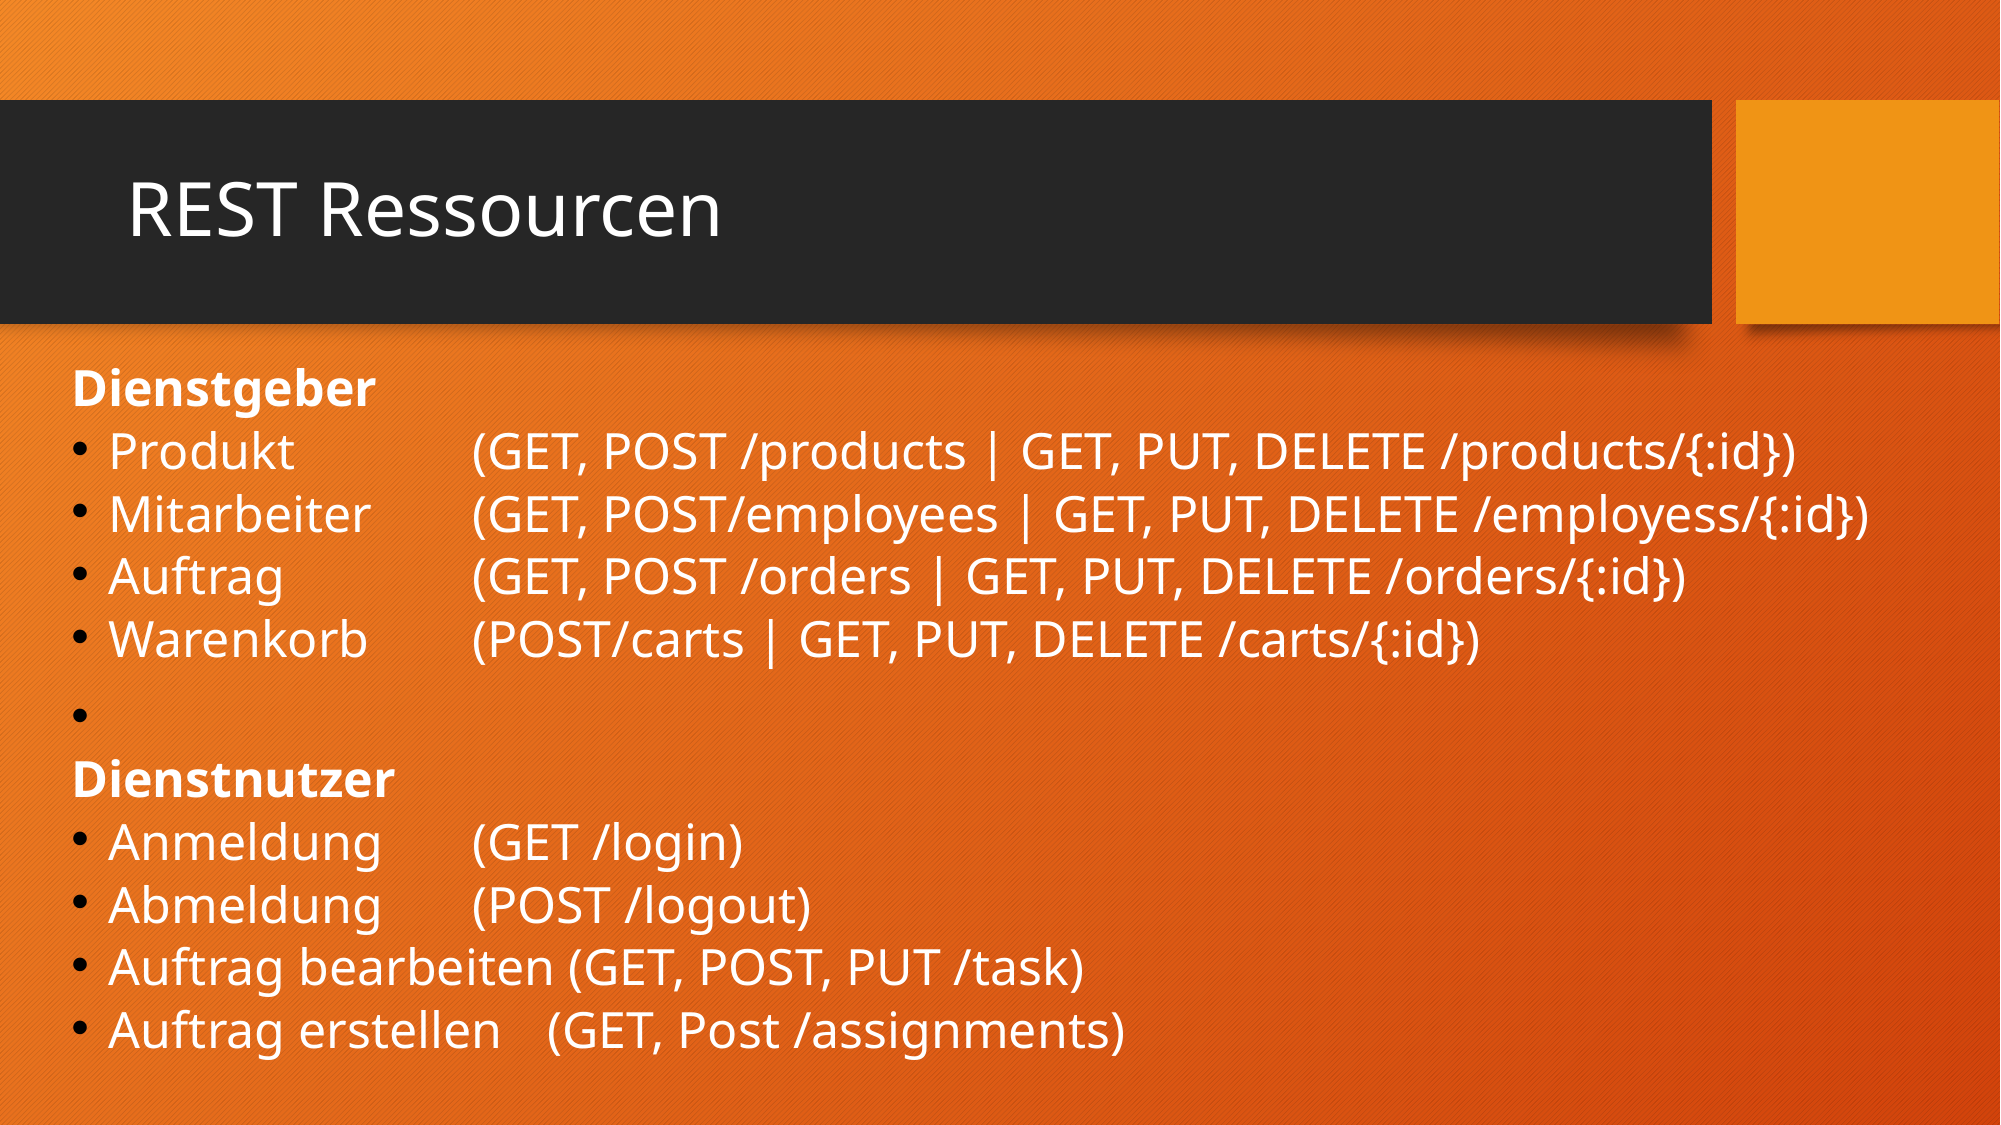

# REST Ressourcen
Dienstgeber
Produkt 	 (GET, POST /products | GET, PUT, DELETE /products/{:id})
Mitarbeiter 	 (GET, POST/employees | GET, PUT, DELETE /employess/{:id})
Auftrag 		 (GET, POST /orders | GET, PUT, DELETE /orders/{:id})
Warenkorb 	 (POST/carts | GET, PUT, DELETE /carts/{:id})
Dienstnutzer
Anmeldung 	 (GET /login)
Abmeldung 	 (POST /logout)
Auftrag bearbeiten (GET, POST, PUT /task)
Auftrag erstellen 	 (GET, Post /assignments)